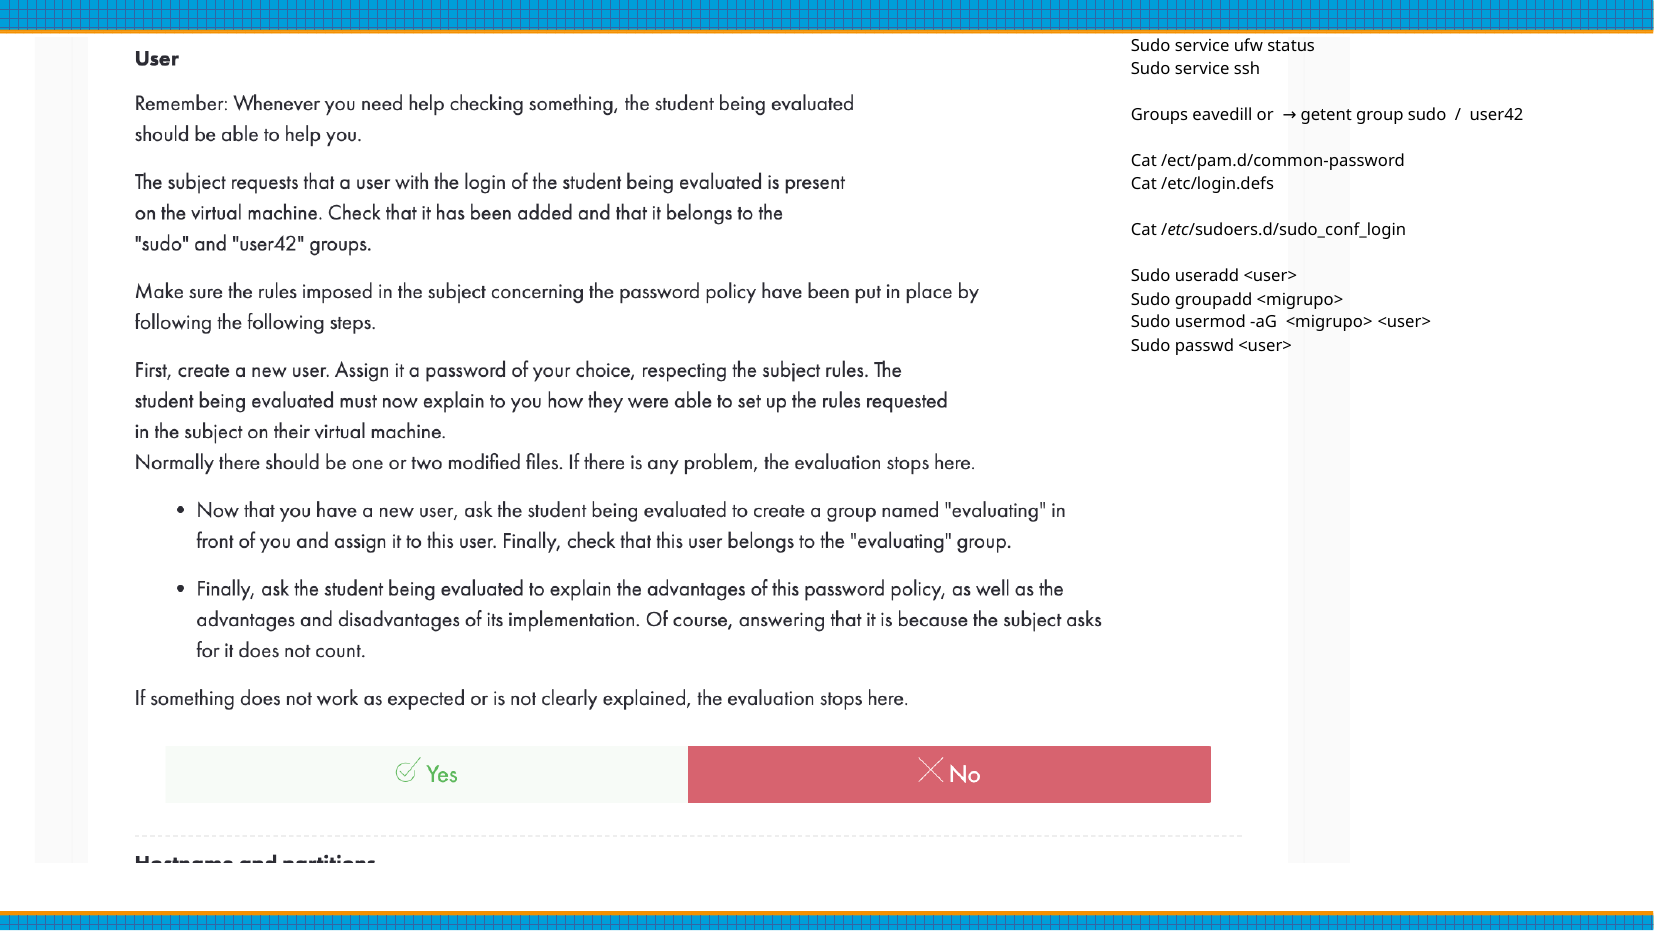

Sudo service ufw status
Sudo service ssh
Groups eavedill or → getent group sudo / user42
Cat /ect/pam.d/common-password
Cat /etc/login.defs
Cat /etc/sudoers.d/sudo_conf_login
Sudo useradd <user>
Sudo groupadd <migrupo>
Sudo usermod -aG <migrupo> <user>
Sudo passwd <user>